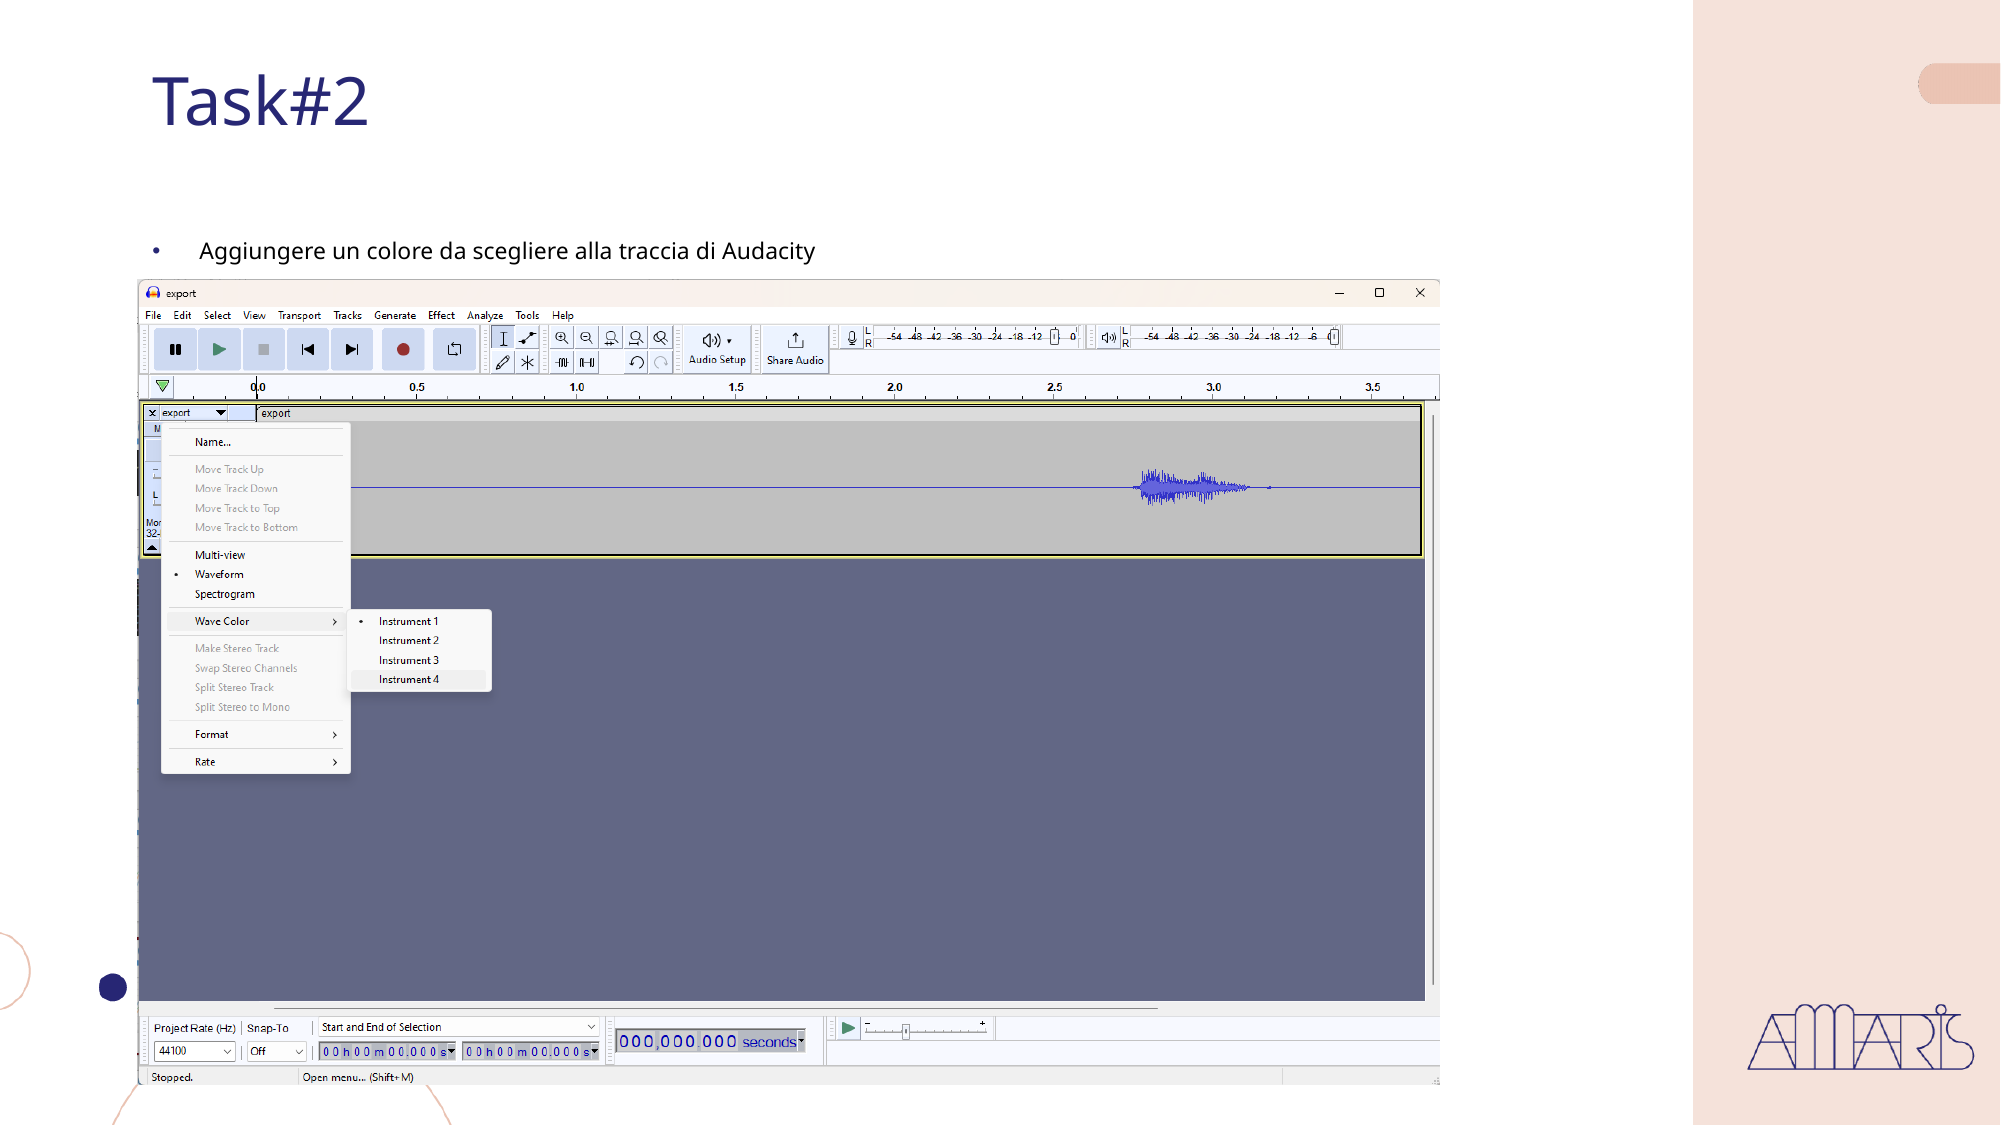

# Task#2
Aggiungere un colore da scegliere alla traccia di Audacity